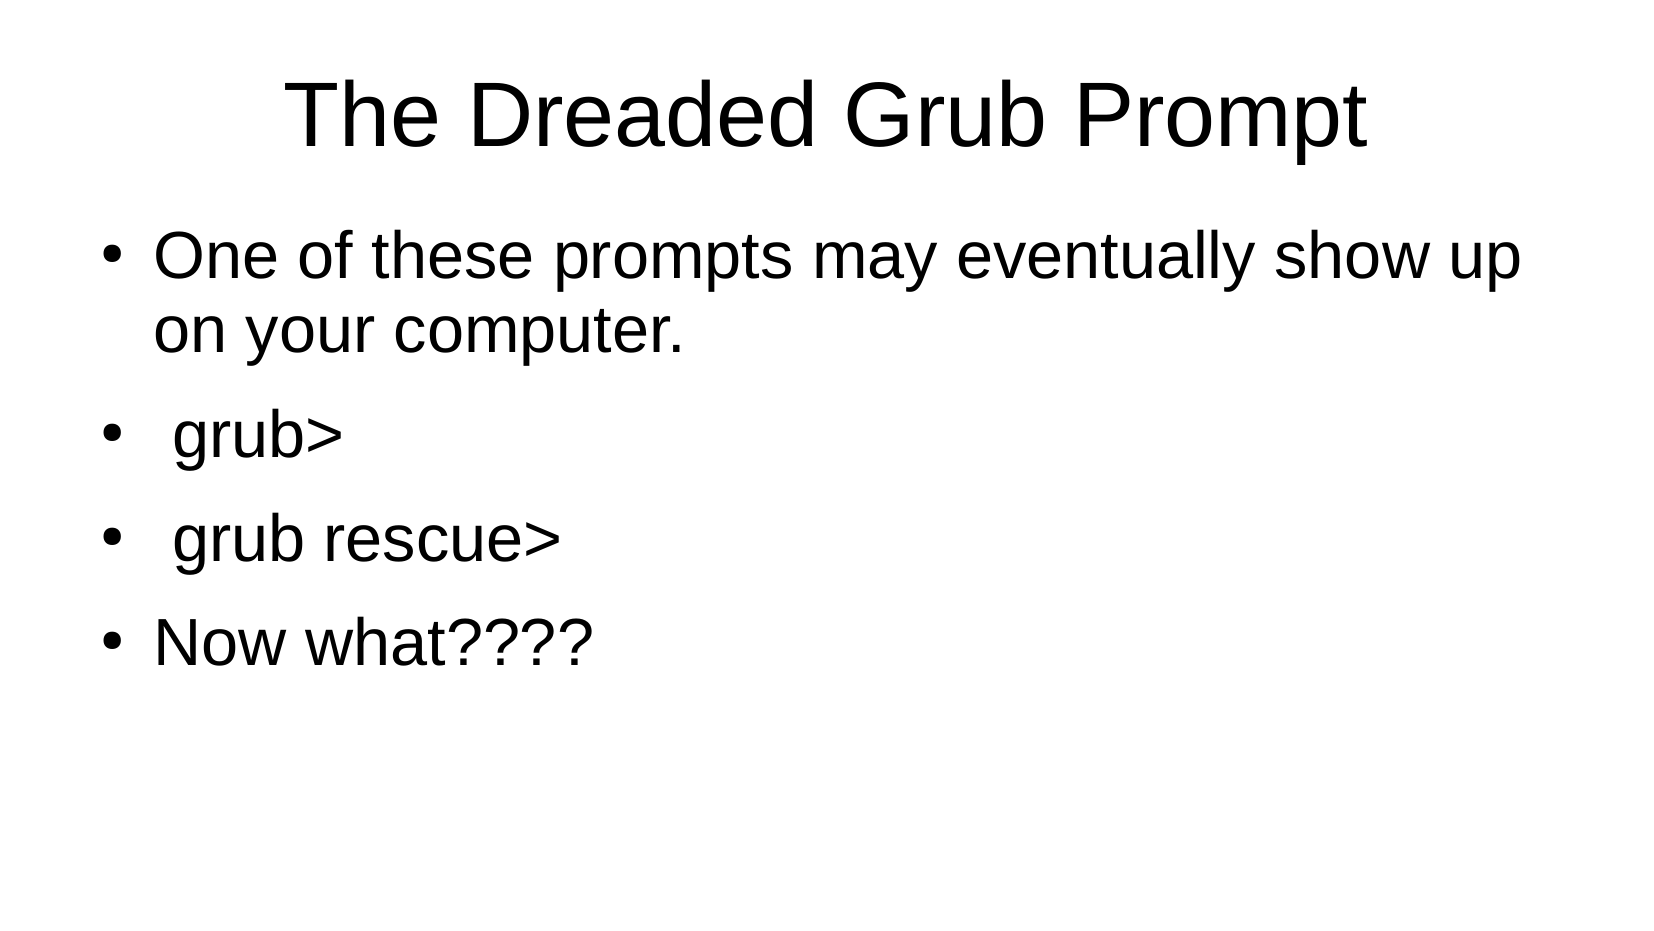

# The Dreaded Grub Prompt
One of these prompts may eventually show up on your computer.
 grub>
 grub rescue>
Now what????